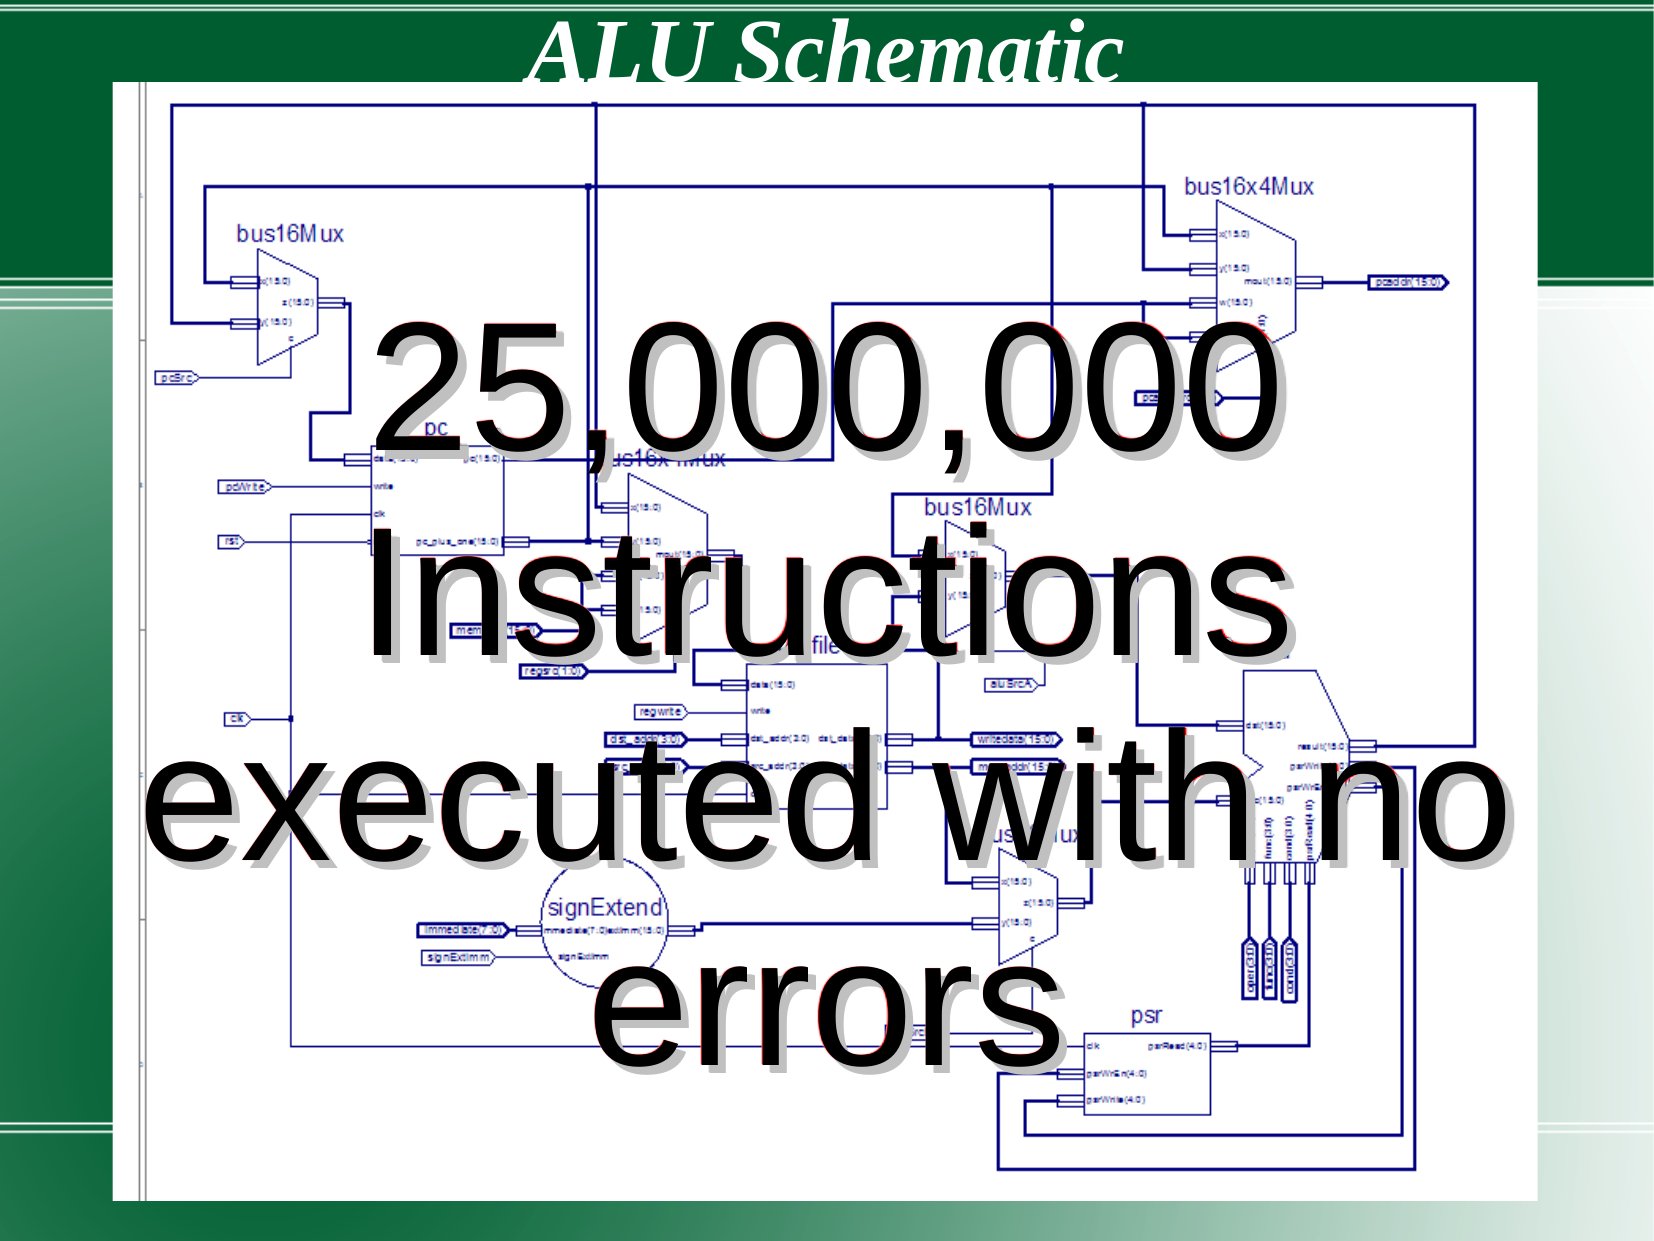

# ALU Schematic
25,000,000 Instructions executed with no errors